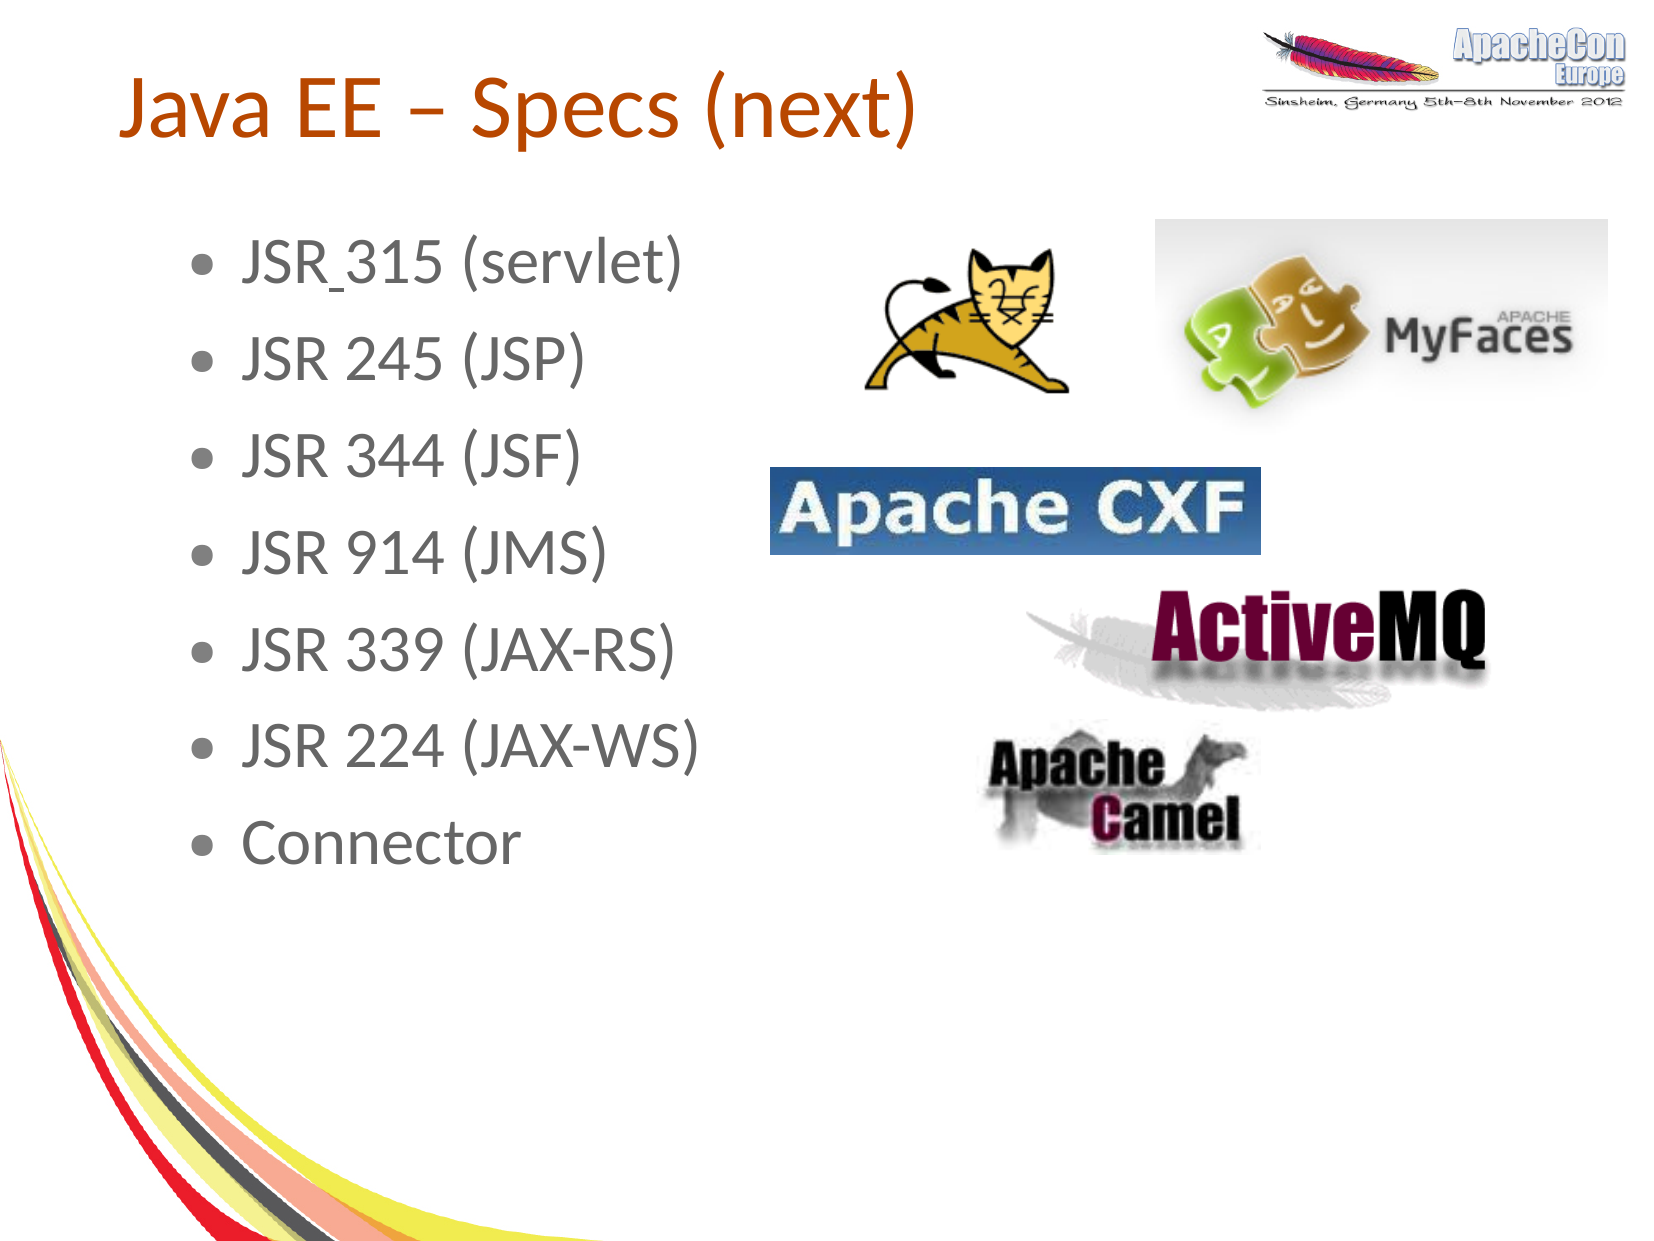

# Java EE – Specs (next)
JSR 315 (servlet)
JSR 245 (JSP)
JSR 344 (JSF)
JSR 914 (JMS)
JSR 339 (JAX-RS)
JSR 224 (JAX-WS)
Connector